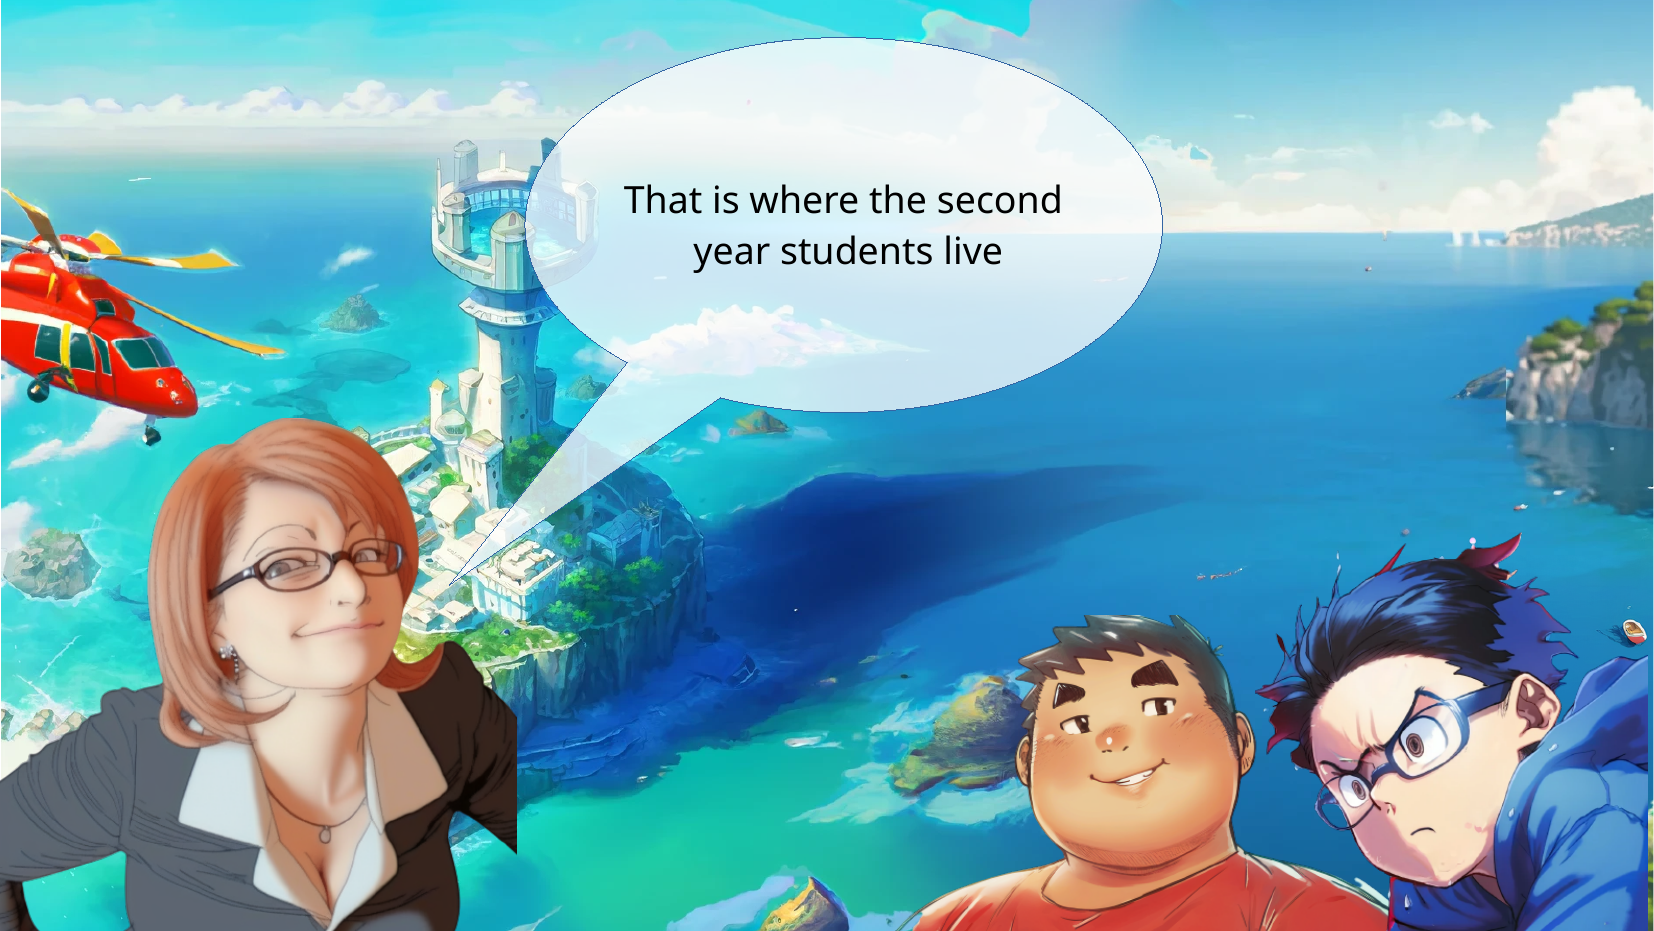

That is where the second
 year students live